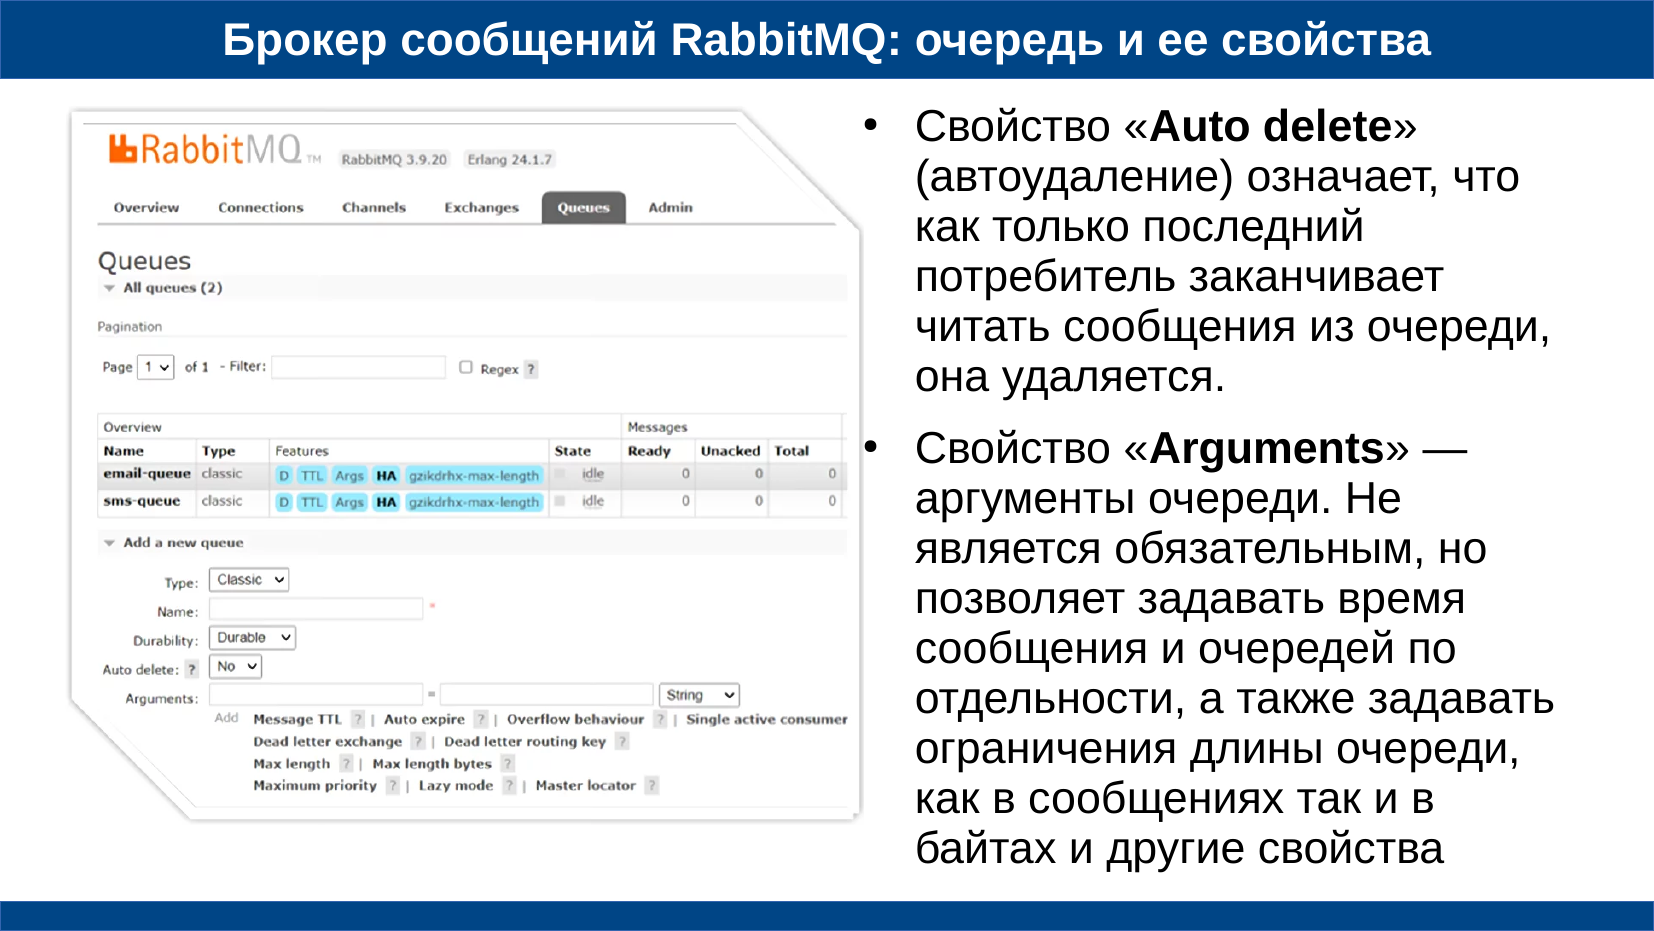

# Брокер сообщений RabbitMQ: очередь и ее свойства
Свойство «Auto delete» (автоудаление) означает, что как только последний потребитель заканчивает читать сообщения из очереди, она удаляется.
Свойство «Arguments» — аргументы очереди. Не является обязательным, но позволяет задавать время сообщения и очередей по отдельности, а также задавать ограничения длины очереди, как в сообщениях так и в байтах и другие свойства